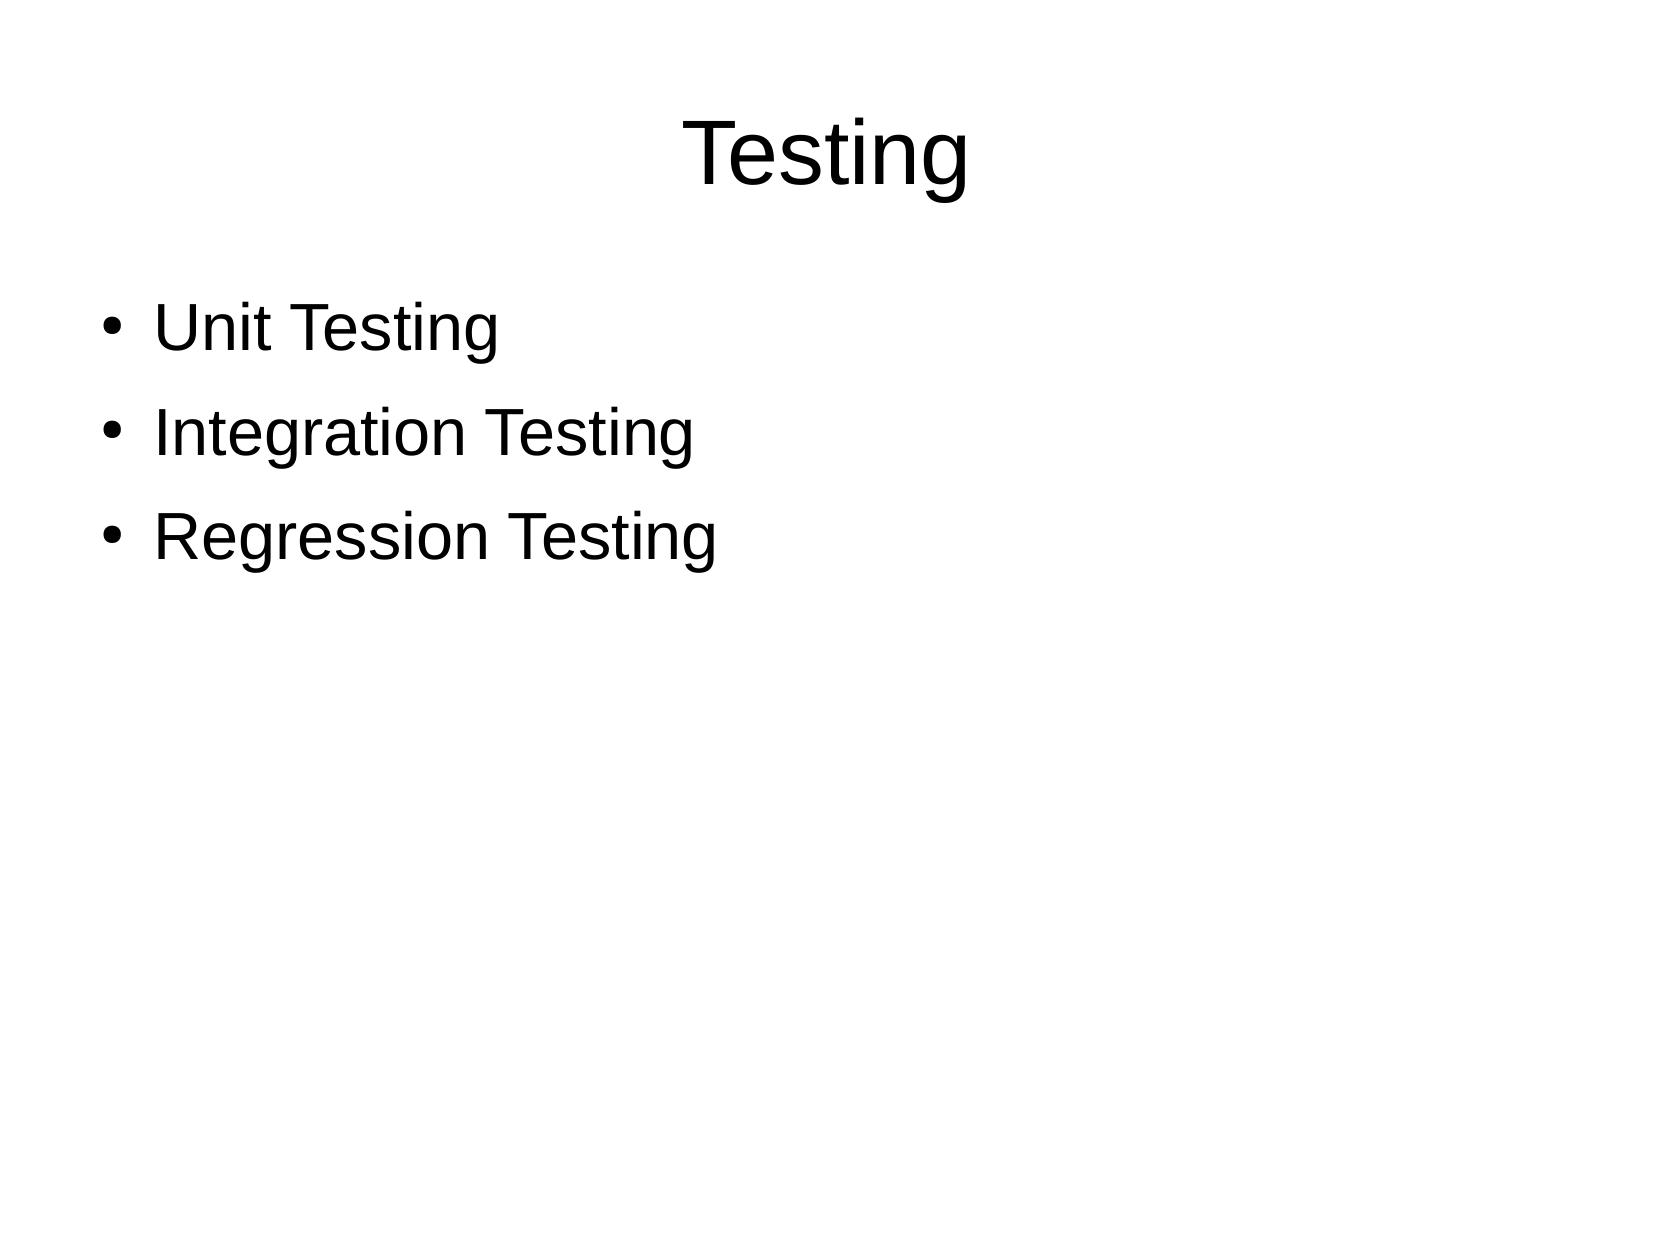

# Testing
Unit Testing
Integration Testing
Regression Testing